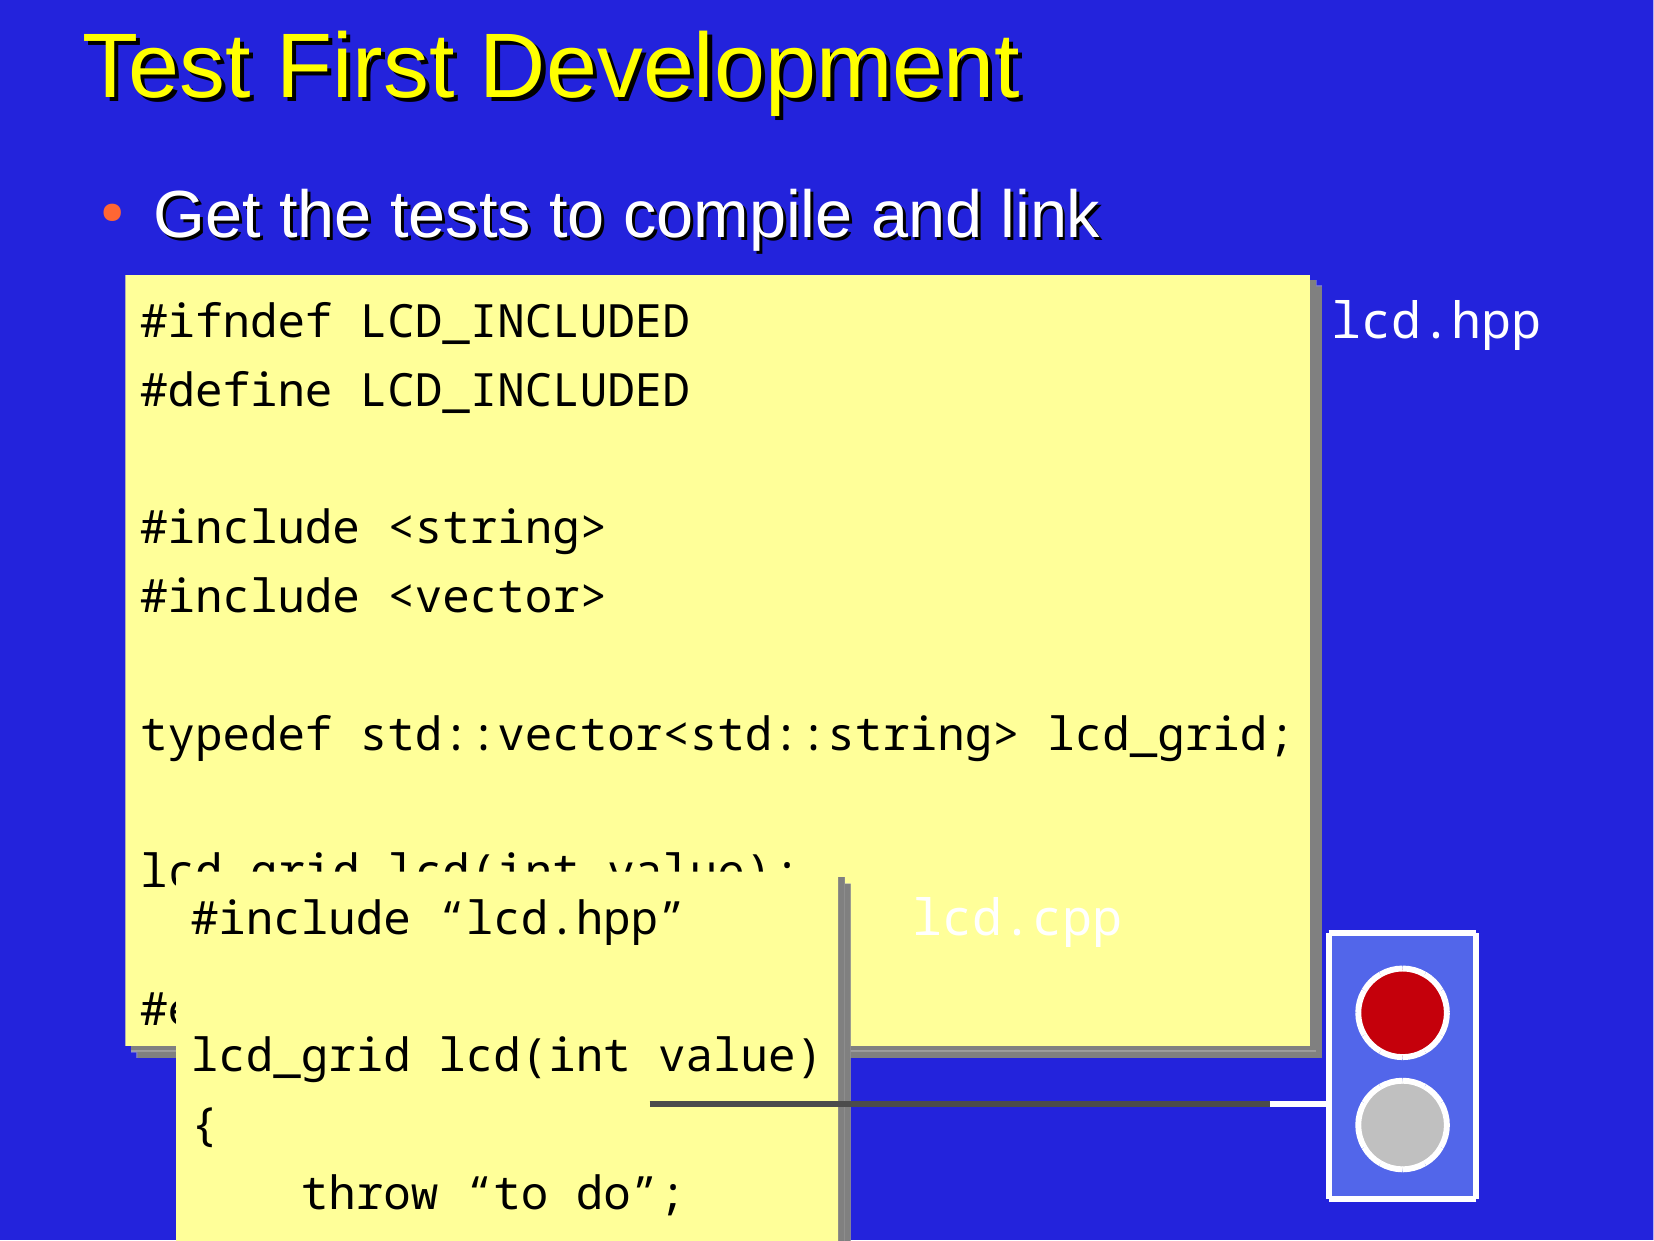

# Test First Development
Get the tests to compile and link
#ifndef LCD_INCLUDED
#define LCD_INCLUDED
#include <string>
#include <vector>
typedef std::vector<std::string> lcd_grid;
lcd_grid lcd(int value);
#endif
lcd.hpp
#include “lcd.hpp”
lcd_grid lcd(int value)
{
 throw “to do”;
}
lcd.cpp